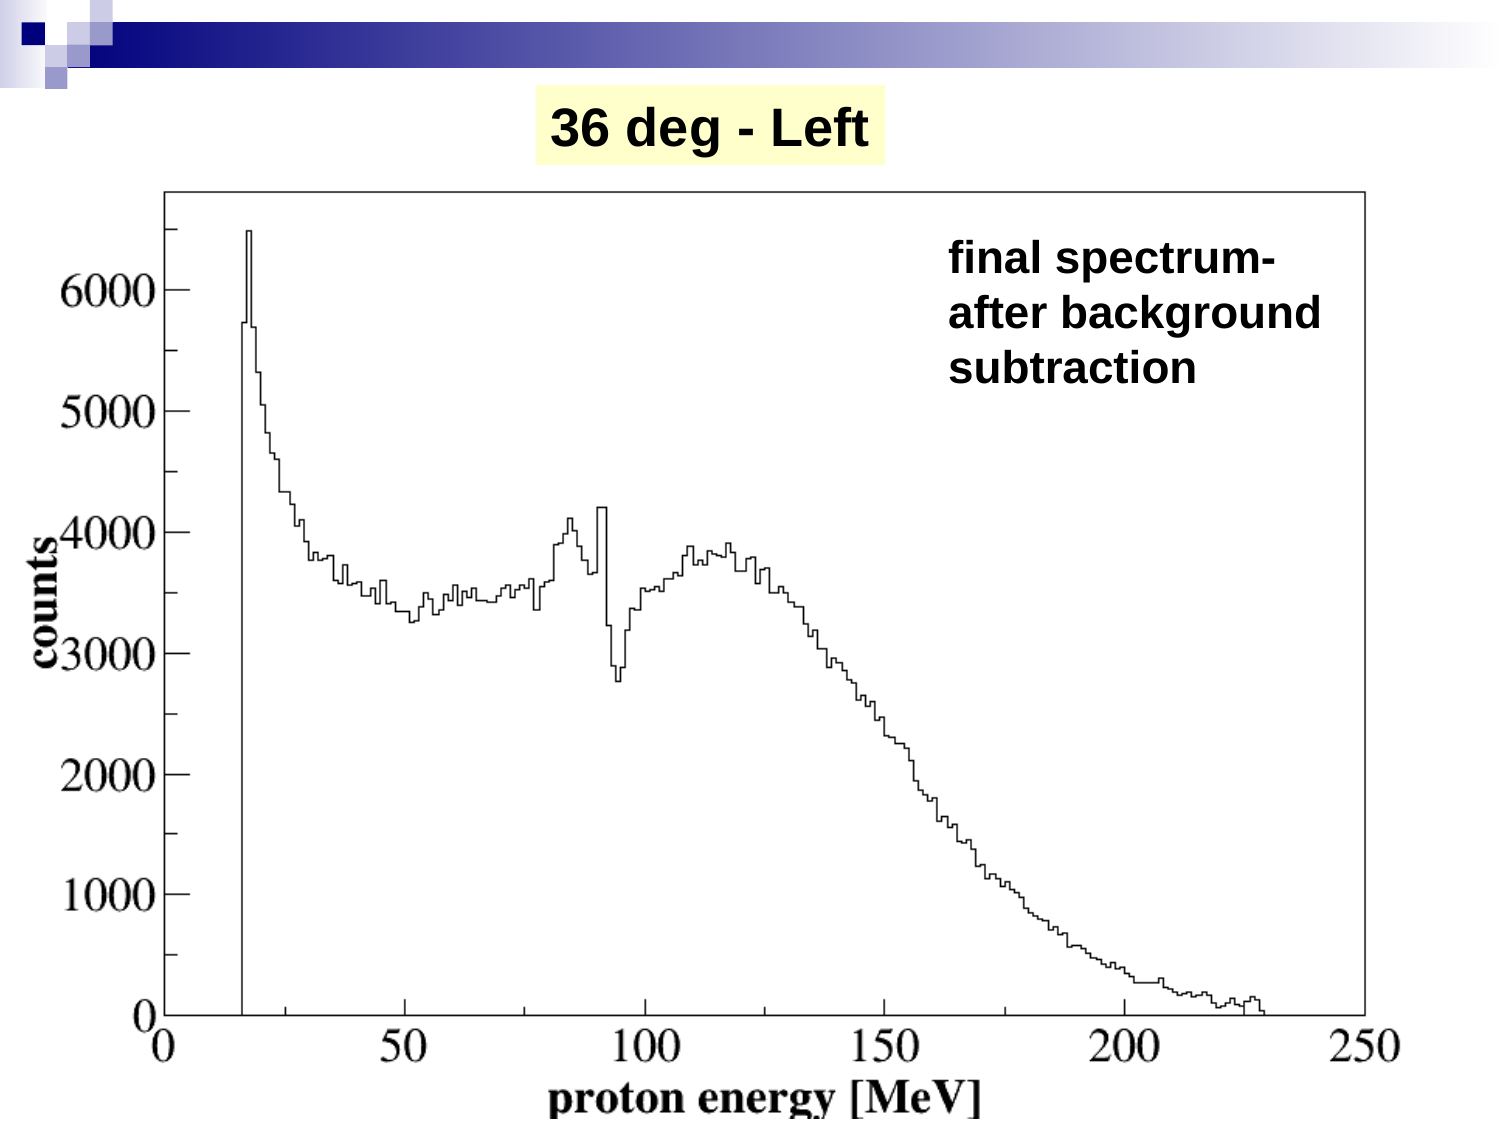

36 deg - Left
final spectrum-
after background
subtraction
17-3